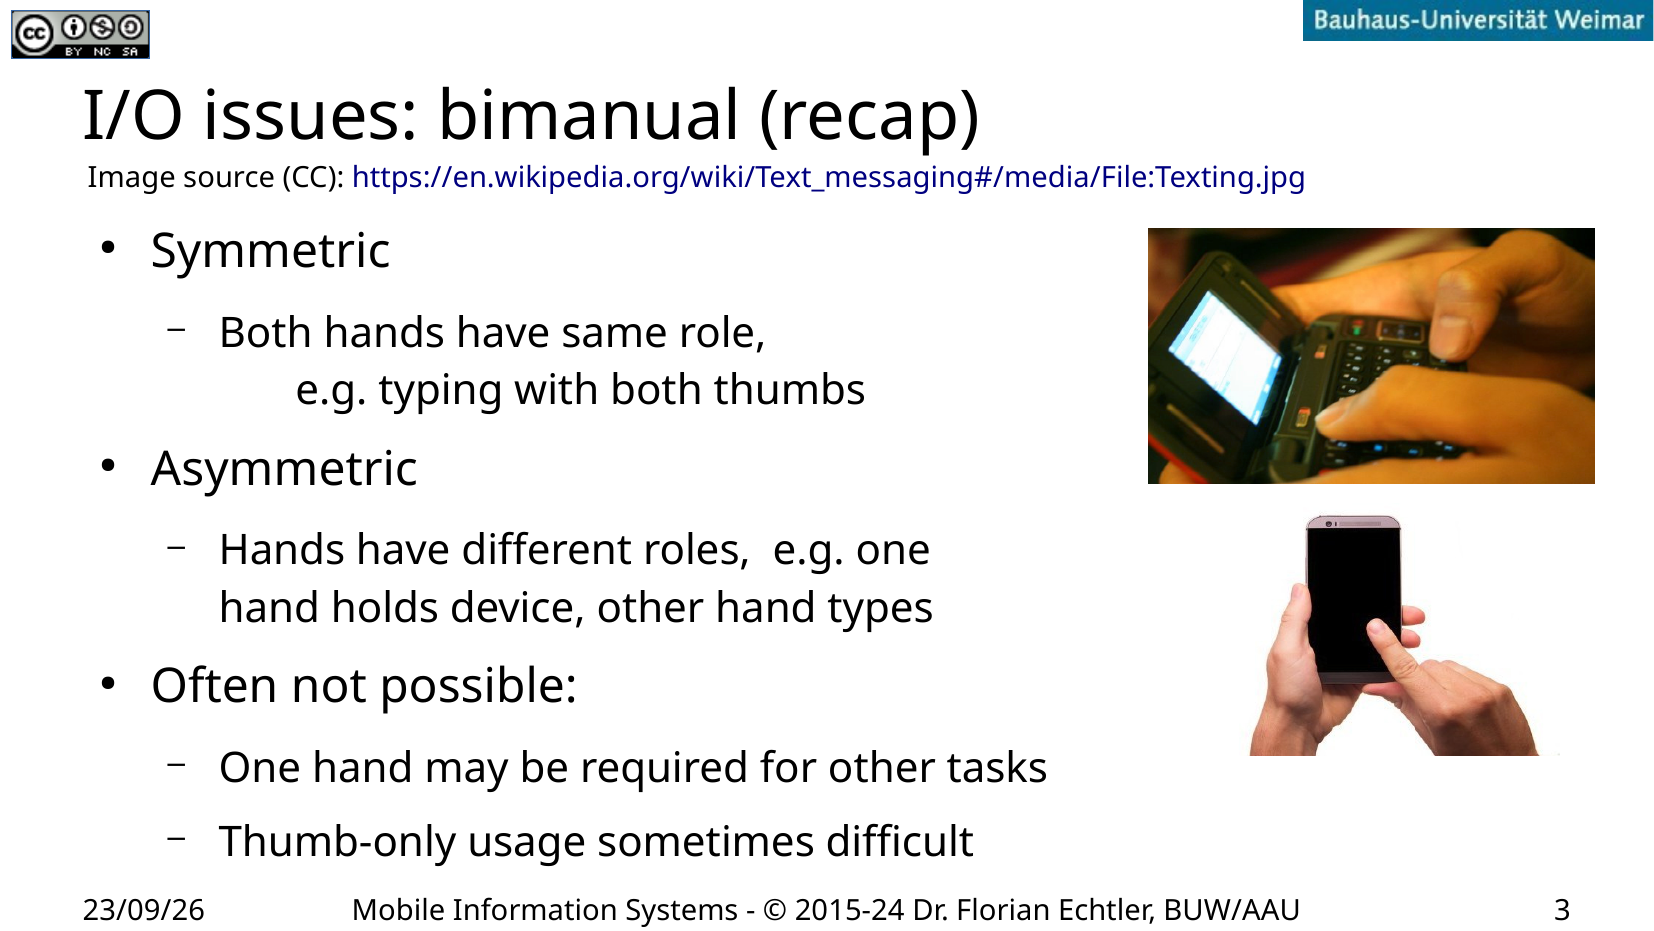

# I/O issues: bimanual (recap)
Image source (CC): https://en.wikipedia.org/wiki/Text_messaging#/media/File:Texting.jpg
Symmetric
Both hands have same role, e.g. typing with both thumbs
Asymmetric
Hands have different roles, e.g. one hand holds device, other hand types
Often not possible:
One hand may be required for other tasks
Thumb-only usage sometimes difficult
Mobile Information Systems - © 2015-24 Dr. Florian Echtler, BUW/AAU
3